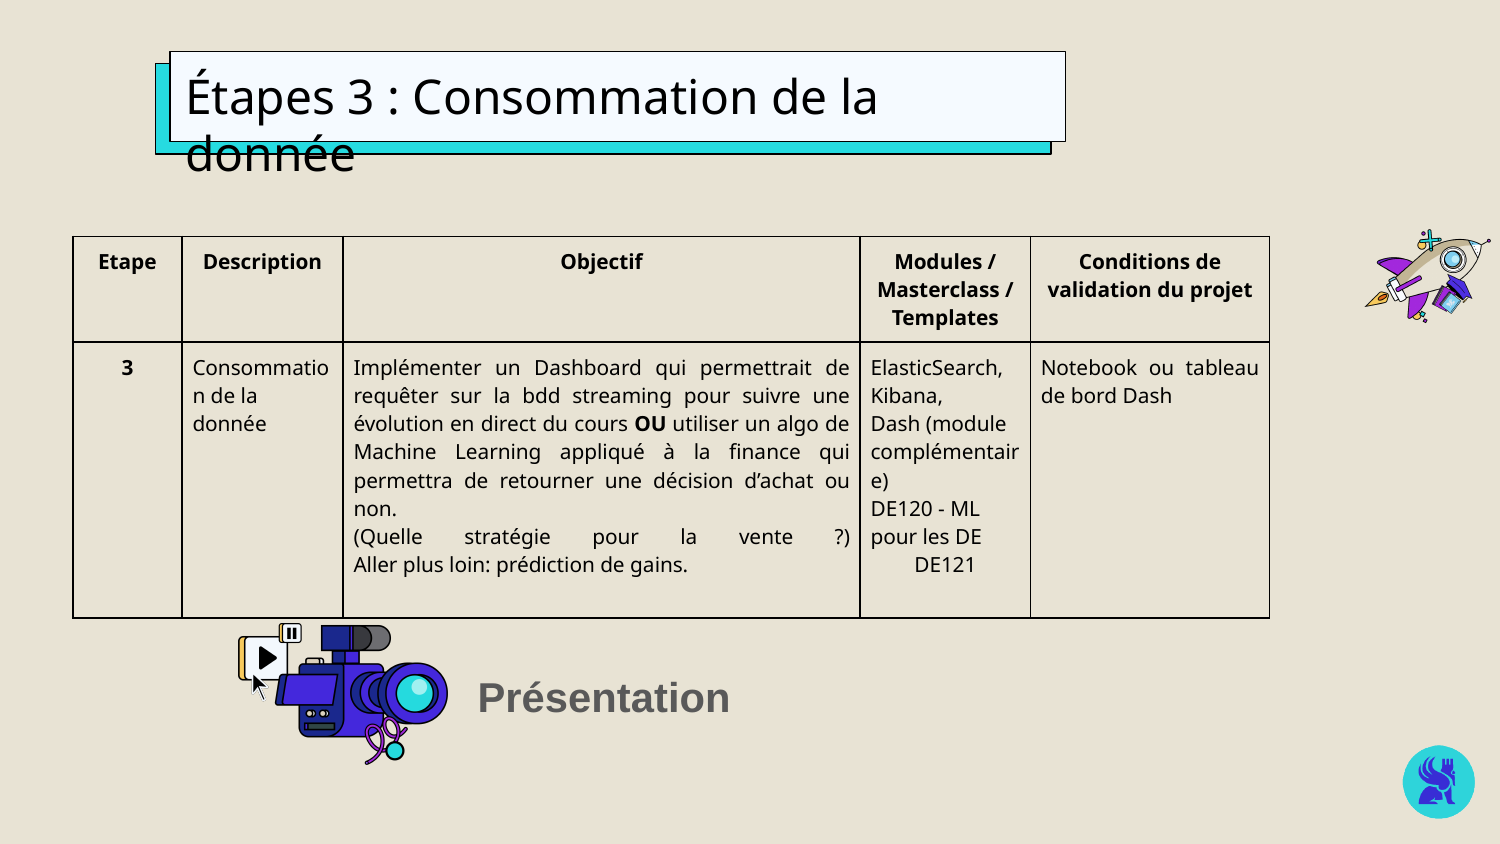

# Étapes 3 : Consommation de la donnée
| Etape | Description | Objectif | Modules / Masterclass / Templates | Conditions de validation du projet |
| --- | --- | --- | --- | --- |
| 3 | Consommation de la donnée | Implémenter un Dashboard qui permettrait de requêter sur la bdd streaming pour suivre une évolution en direct du cours OU utiliser un algo de Machine Learning appliqué à la finance qui permettra de retourner une décision d’achat ou non. (Quelle stratégie pour la vente ?) Aller plus loin: prédiction de gains. | ElasticSearch, Kibana, Dash (module complémentaire) DE120 - ML pour les DE DE121 | Notebook ou tableau de bord Dash |
Présentation